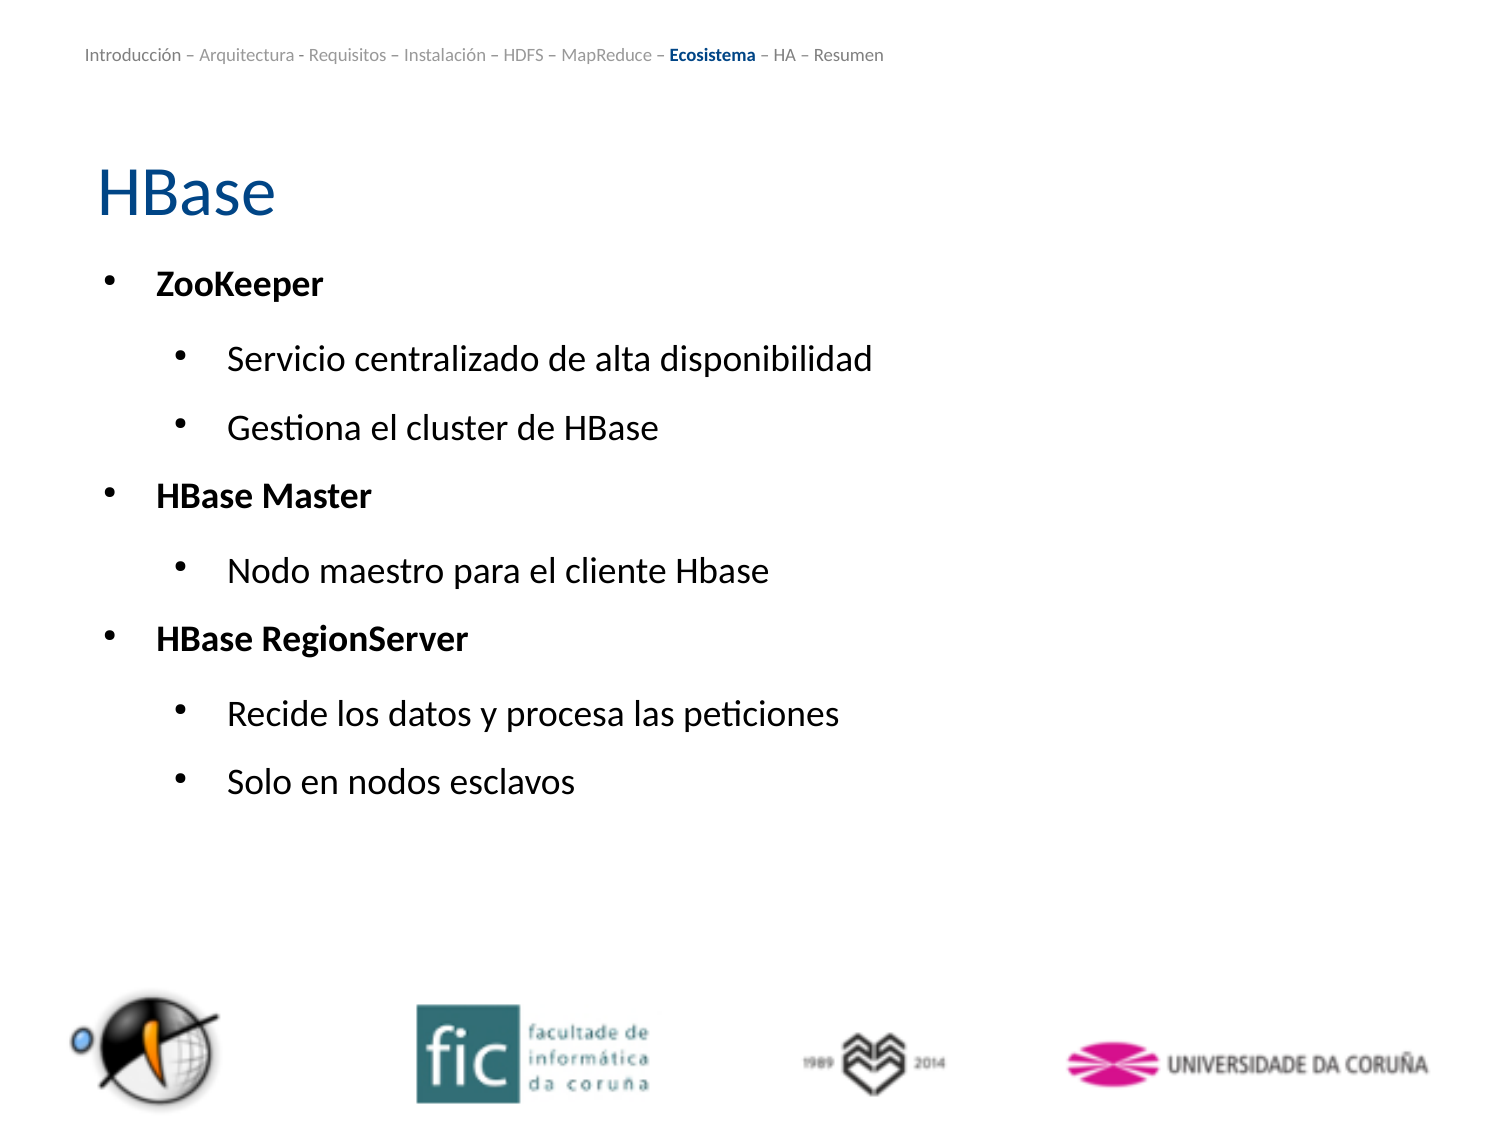

Introducción – Arquitectura - Requisitos – Instalación – HDFS – MapReduce – Ecosistema – HA – Resumen
# HBase
ZooKeeper
Servicio centralizado de alta disponibilidad
Gestiona el cluster de HBase
HBase Master
Nodo maestro para el cliente Hbase
HBase RegionServer
Recide los datos y procesa las peticiones
Solo en nodos esclavos